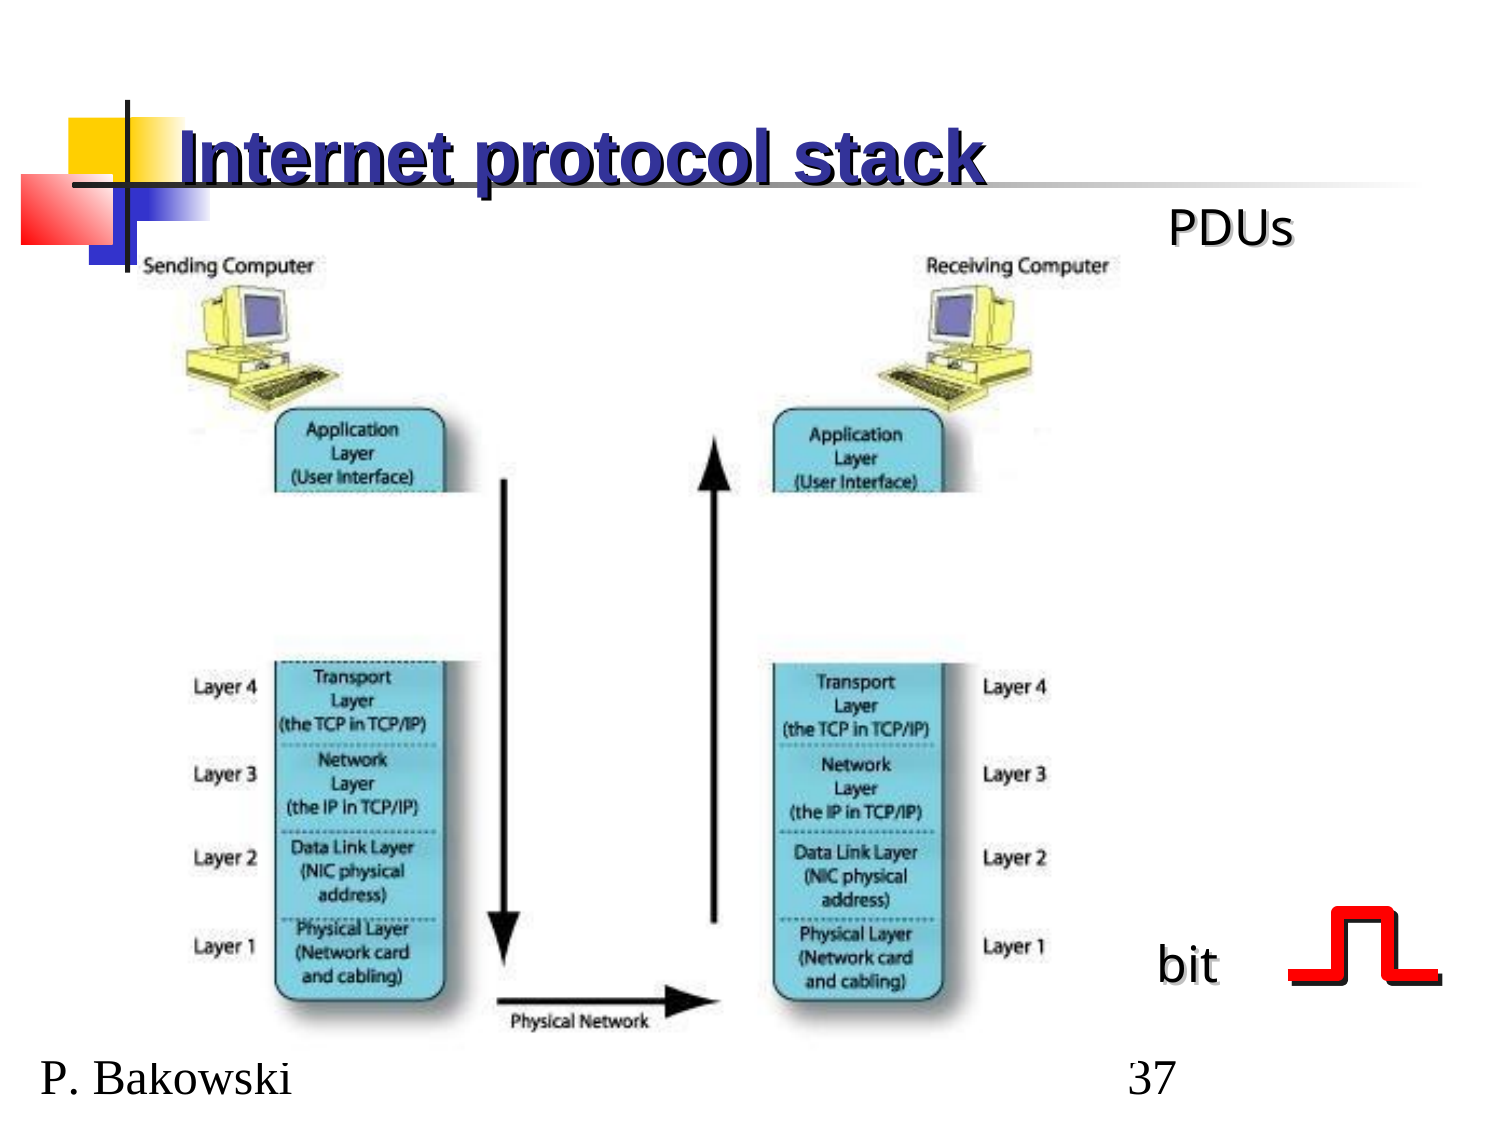

# Internet protocol stack
PDUs
bit
P.Bakowski
37